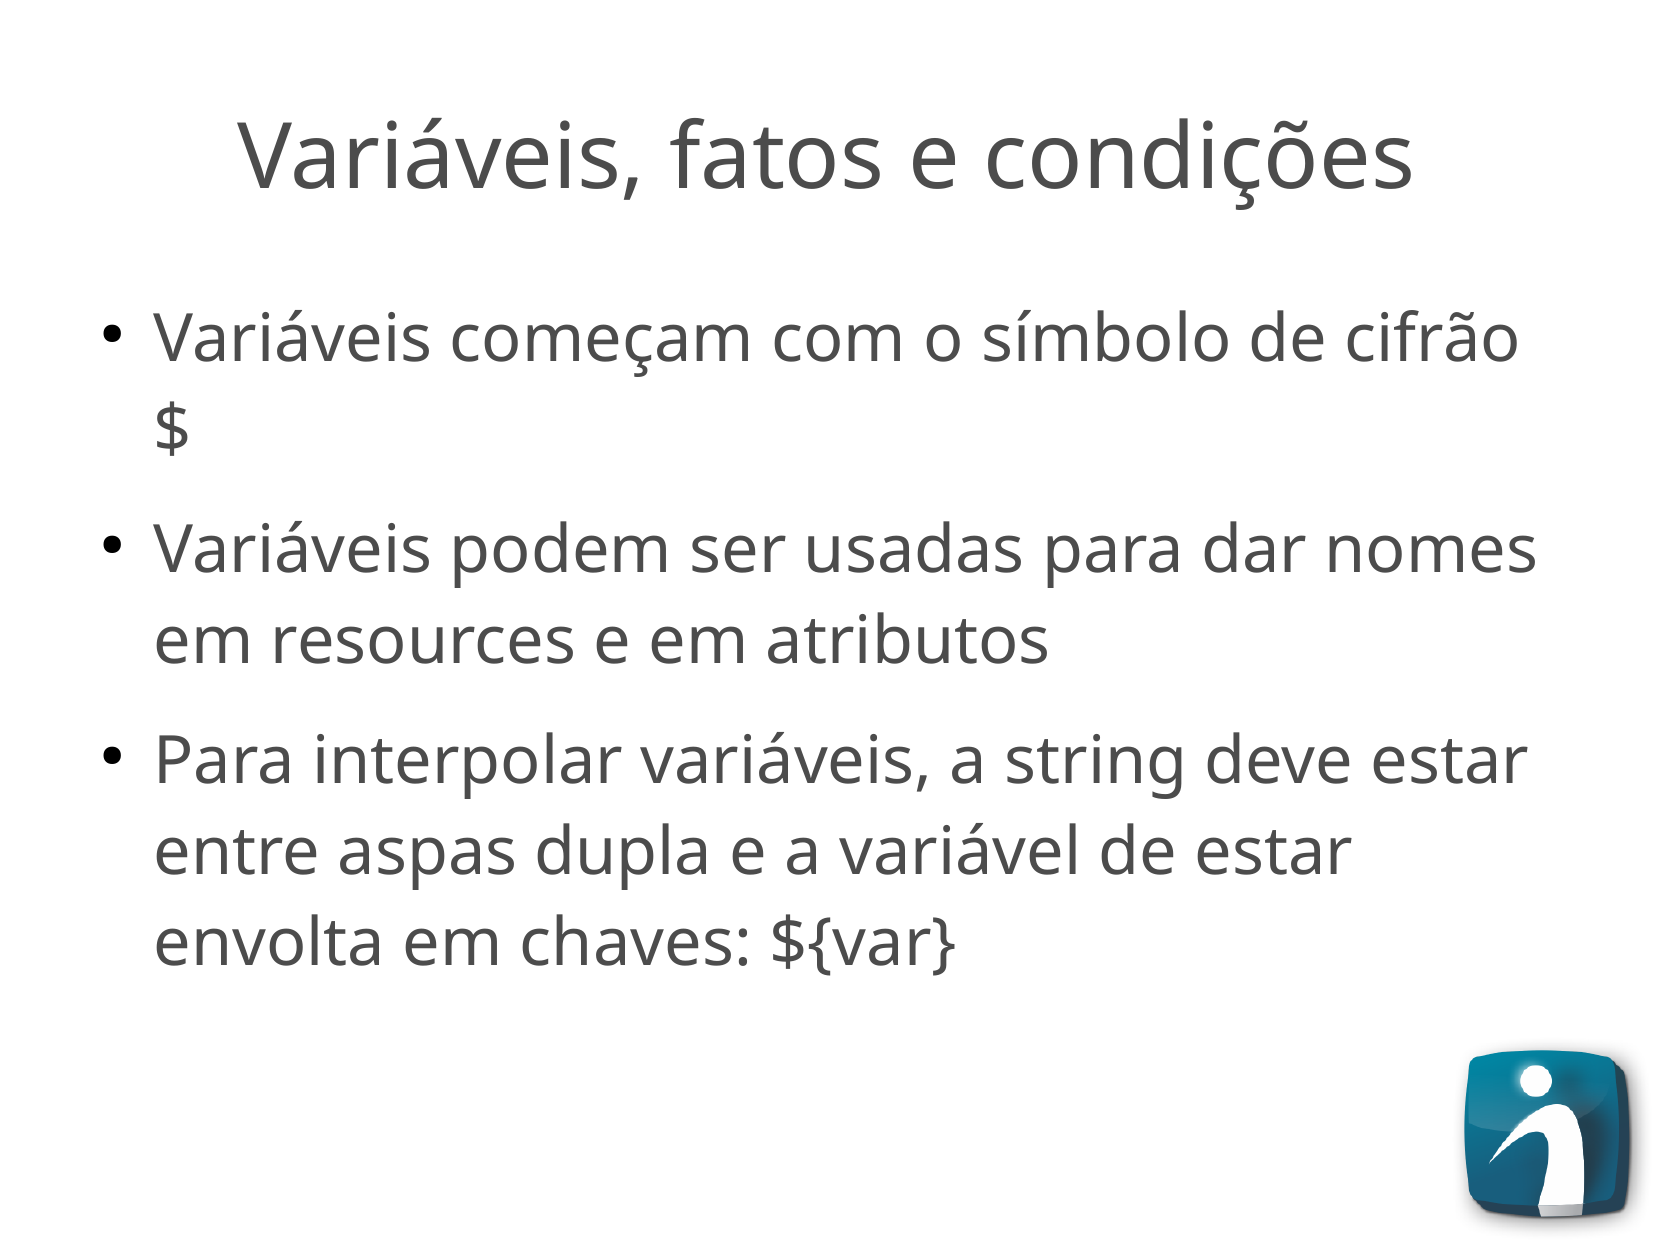

# Variáveis, fatos e condições
Variáveis começam com o símbolo de cifrão $
Variáveis podem ser usadas para dar nomes em resources e em atributos
Para interpolar variáveis, a string deve estar entre aspas dupla e a variável de estar envolta em chaves: ${var}